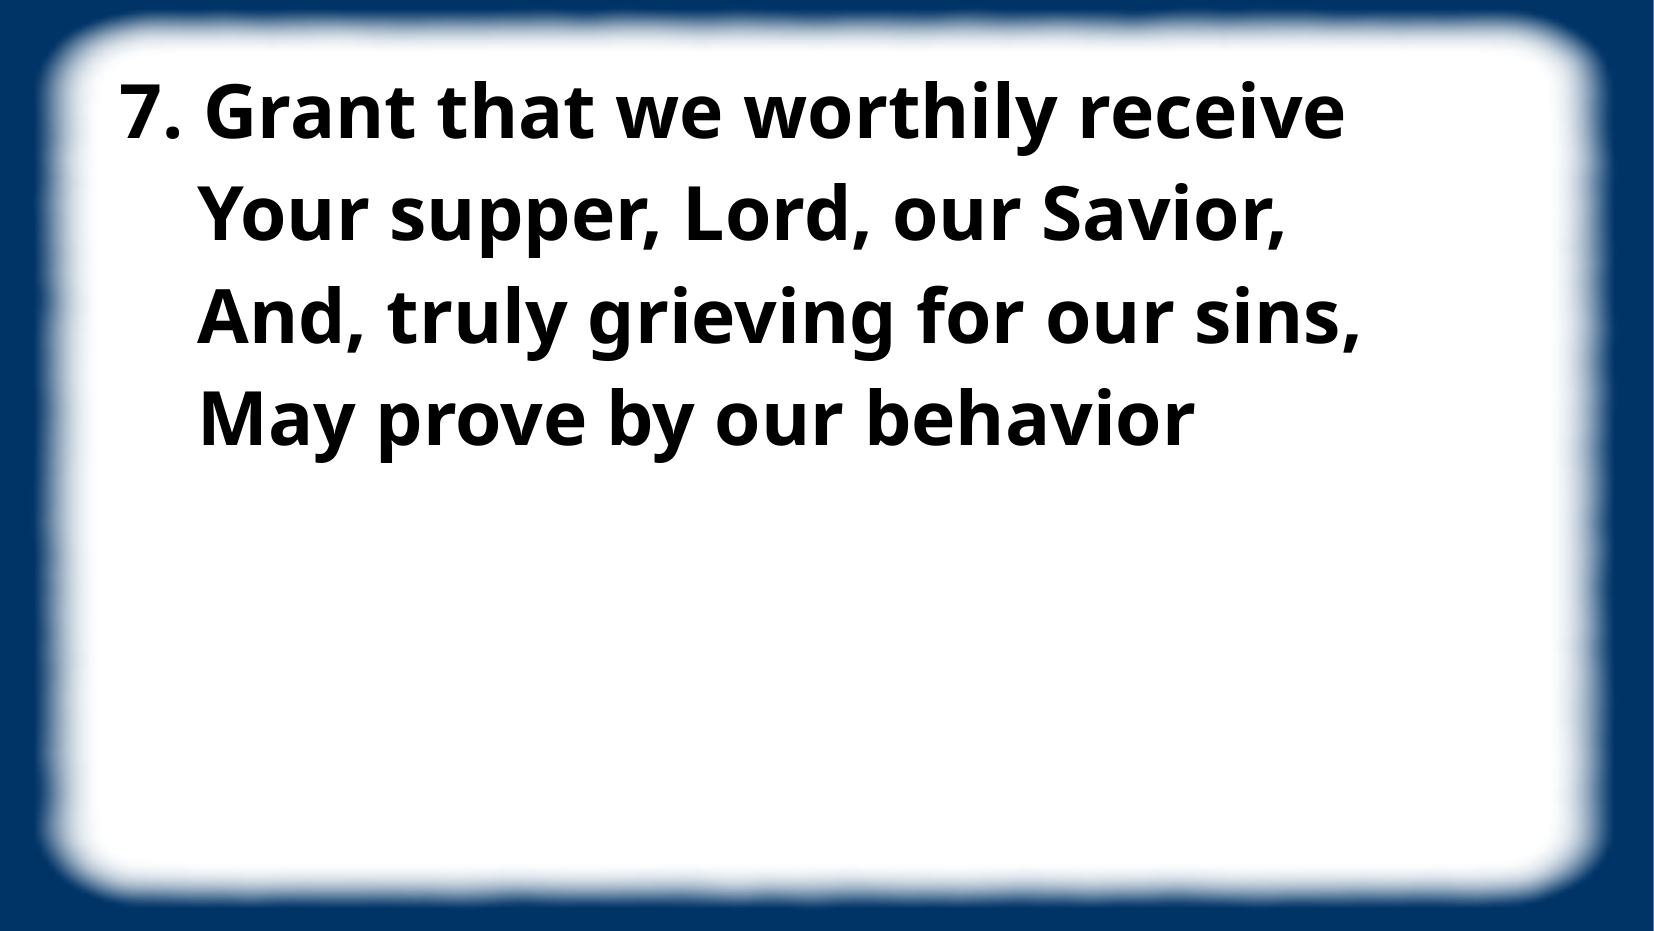

7. Grant that we worthily receive
 Your supper, Lord, our Savior,
 And, truly grieving for our sins,
 May prove by our behavior